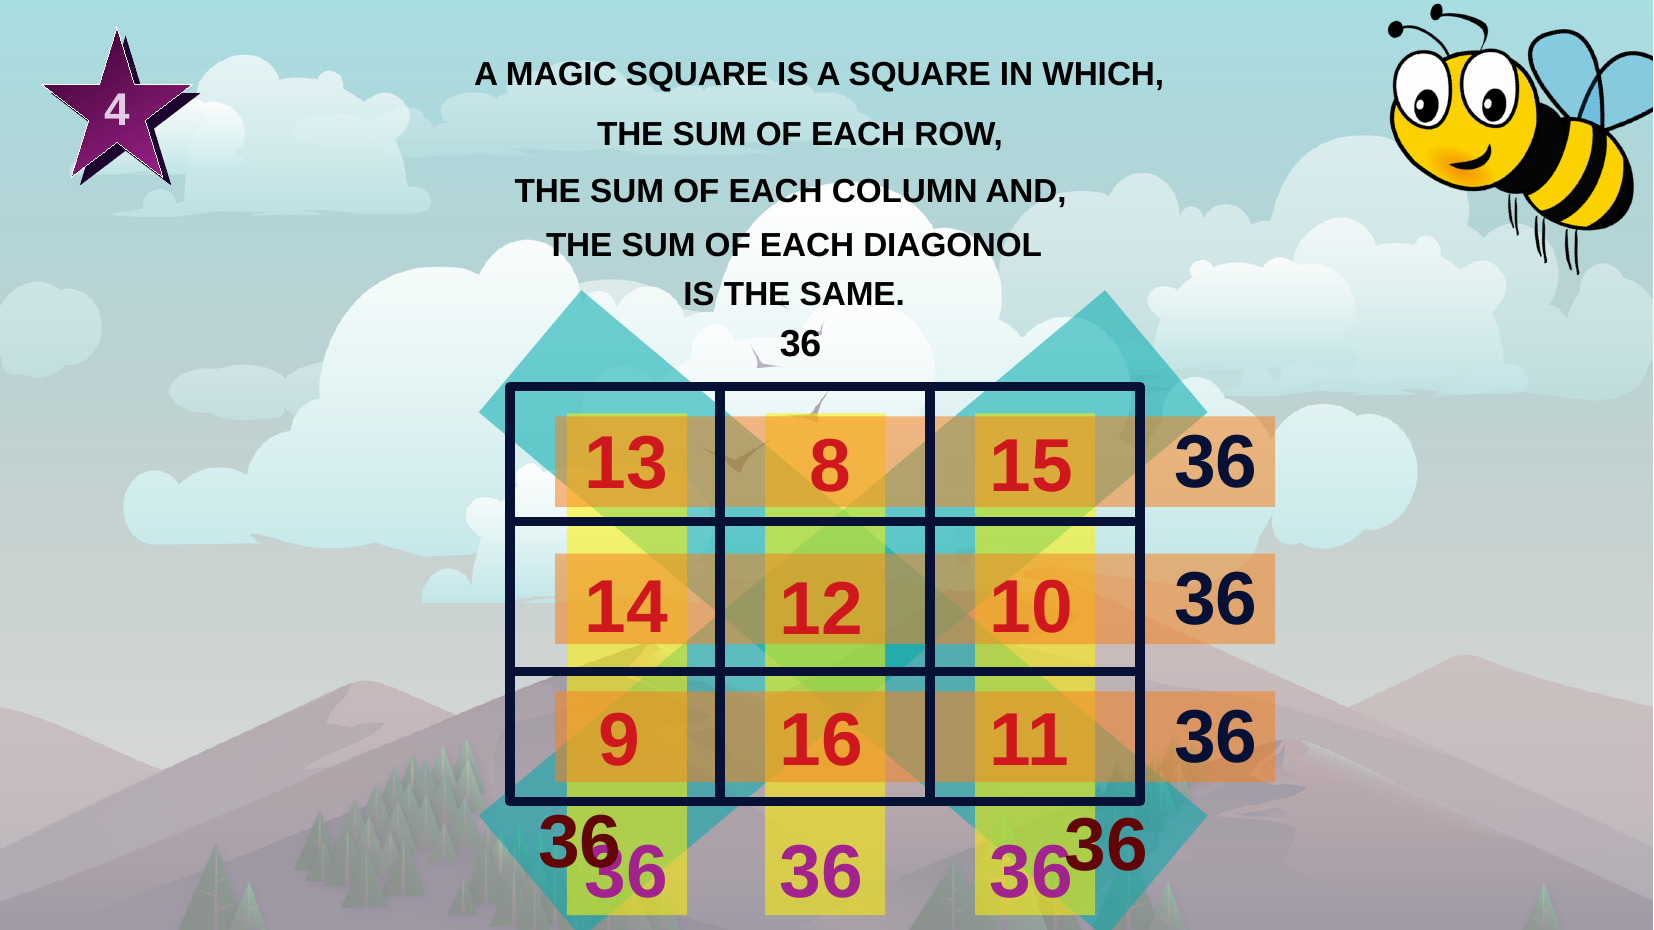

4
A MAGIC SQUARE IS A SQUARE IN WHICH,
THE SUM OF EACH ROW,
THE SUM OF EACH COLUMN AND,
THE SUM OF EACH DIAGONOL
IS THE SAME.
36
13
 36
8
15
 36
14
10
12
9
16
11
 36
36
36
36
36
36